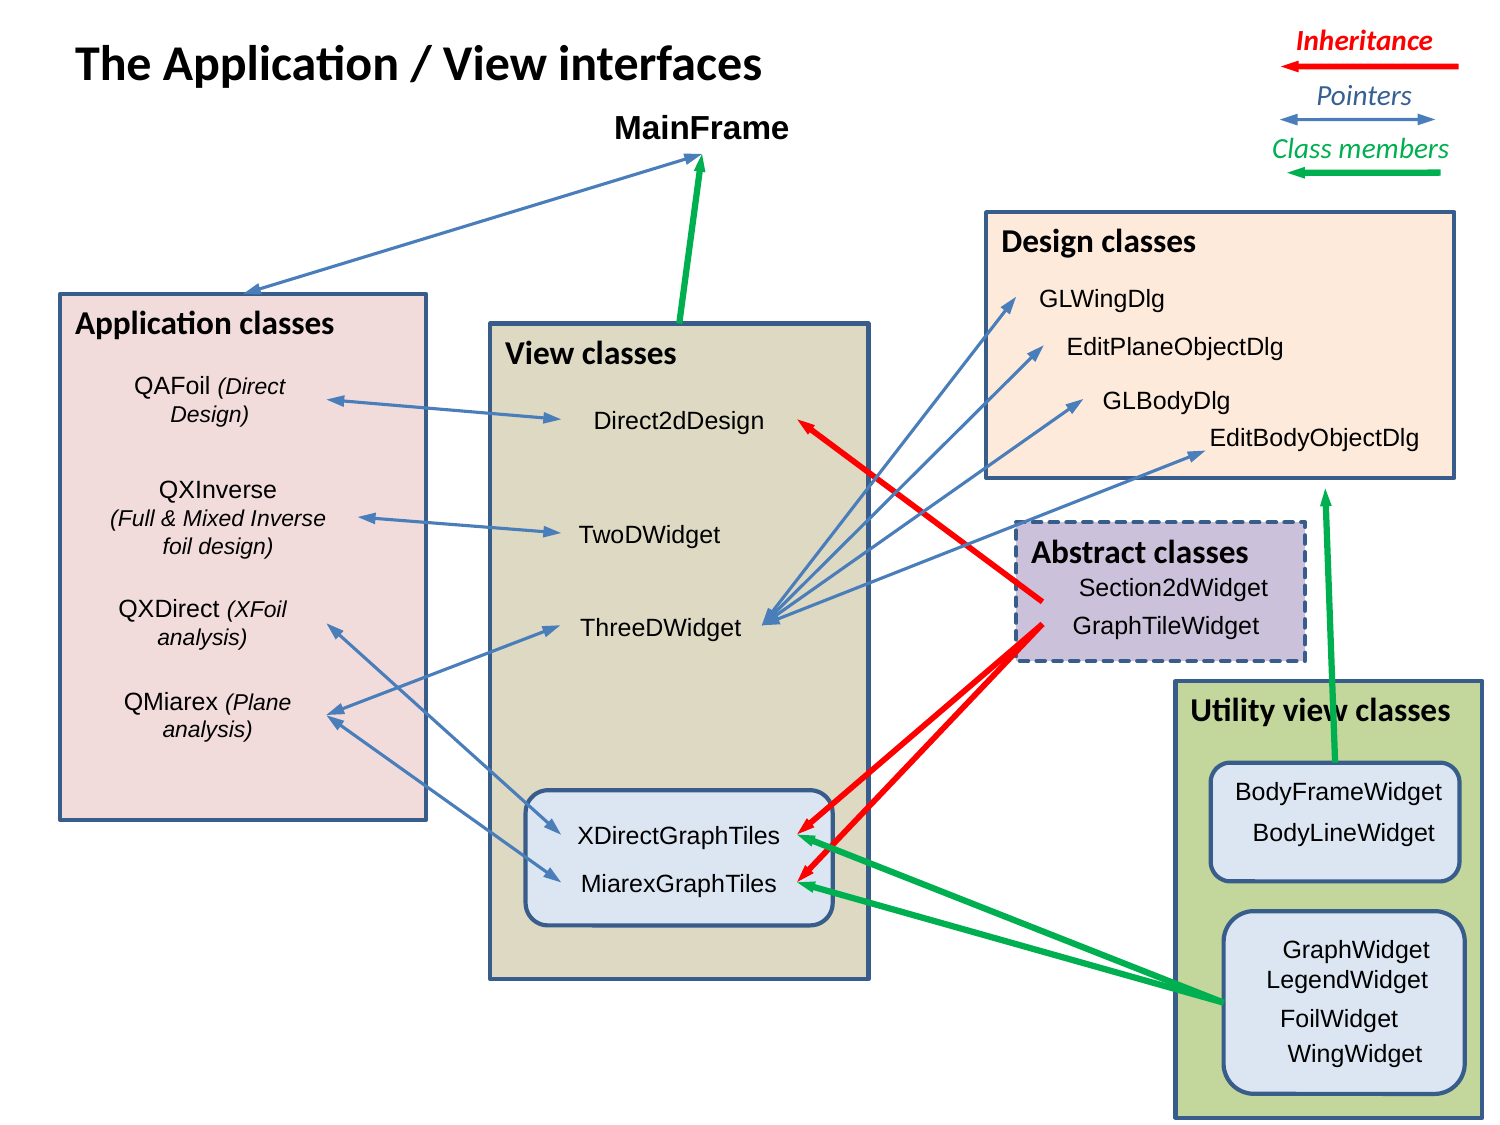

Inheritance
The Application / View interfaces
Pointers
MainFrame
Class members
Design classes
GLWingDlg
Application classes
EditPlaneObjectDlg
View classes
QAFoil (Direct Design)
GLBodyDlg
Direct2dDesign
EditBodyObjectDlg
QXInverse
(Full & Mixed Inverse foil design)
TwoDWidget
Abstract classes
Section2dWidget
QXDirect (XFoil analysis)
GraphTileWidget
ThreeDWidget
QMiarex (Plane analysis)
Utility view classes
BodyFrameWidget
BodyLineWidget
XDirectGraphTiles
MiarexGraphTiles
GraphWidget
LegendWidget
FoilWidget
WingWidget